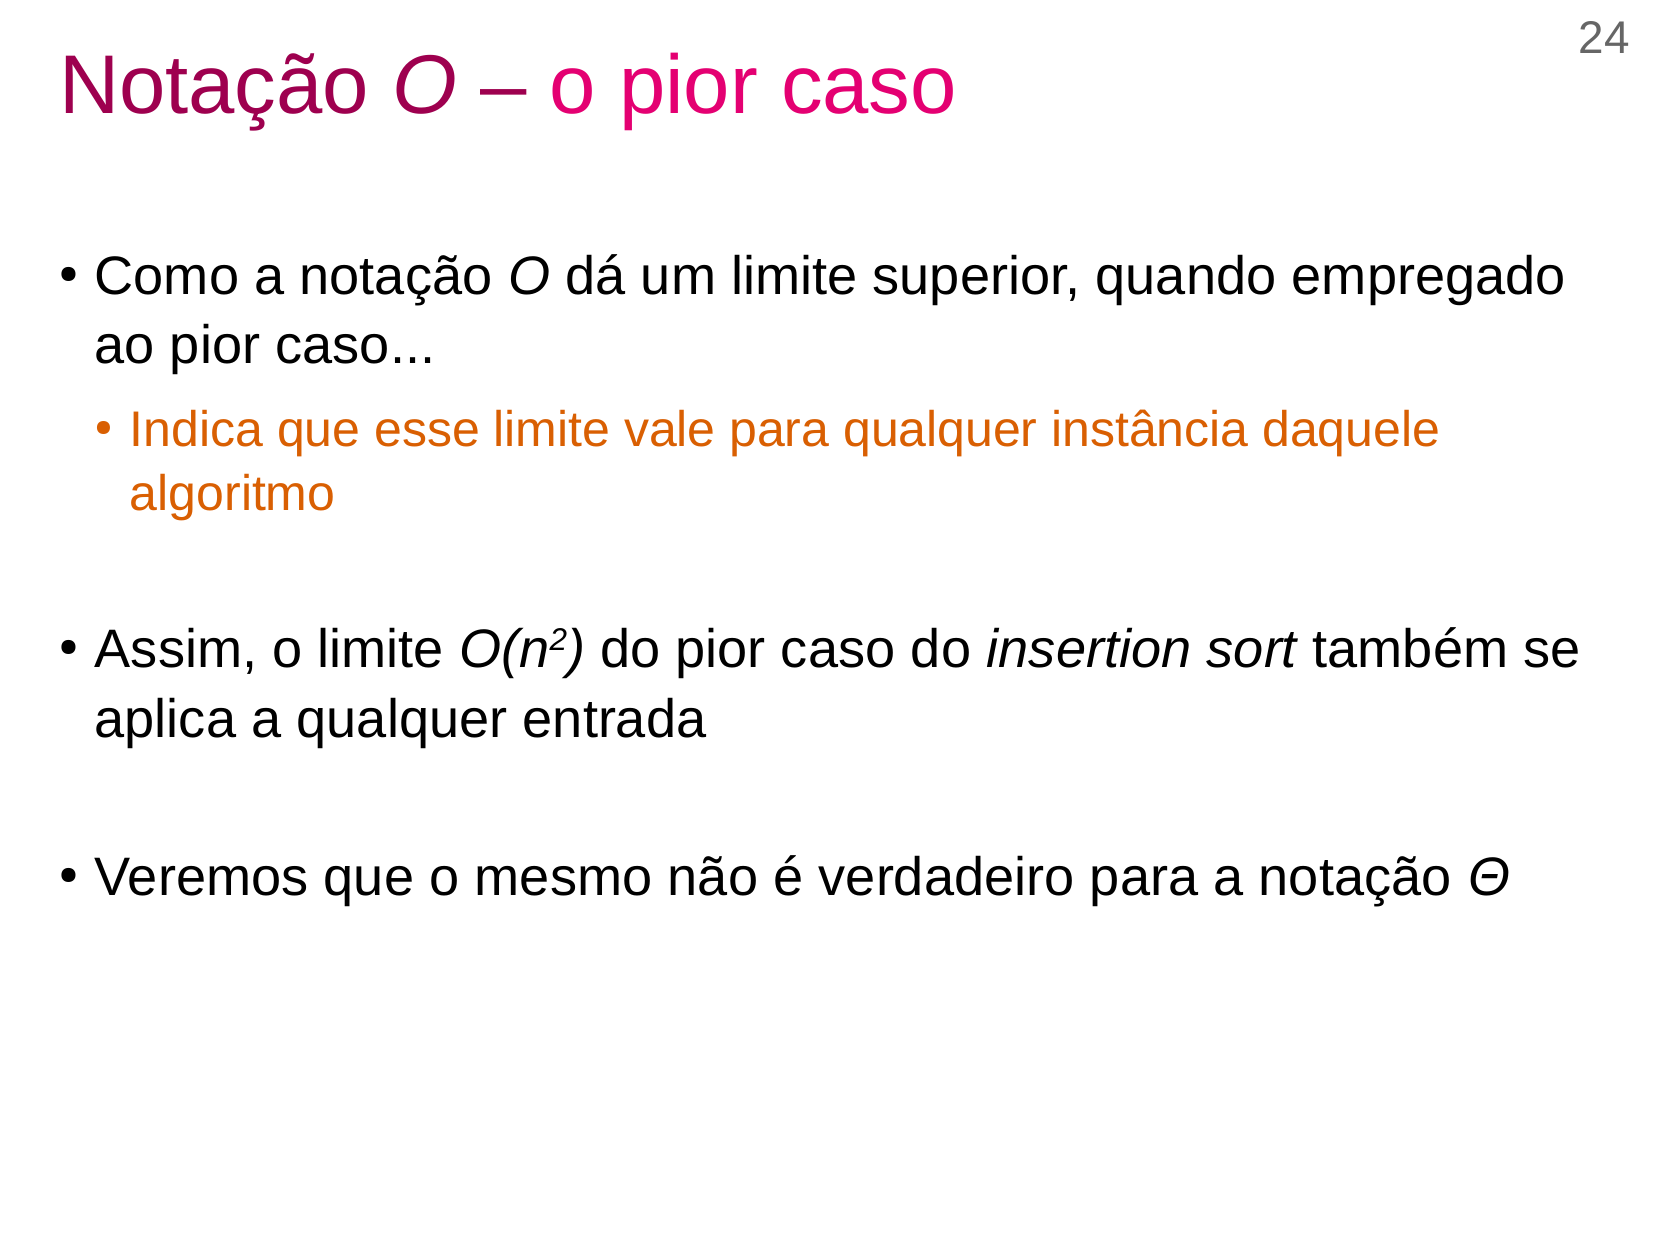

24
# Notação O – o pior caso
Como a notação O dá um limite superior, quando empregado ao pior caso...
Indica que esse limite vale para qualquer instância daquele algoritmo
Assim, o limite O(n2) do pior caso do insertion sort também se aplica a qualquer entrada
Veremos que o mesmo não é verdadeiro para a notação Θ